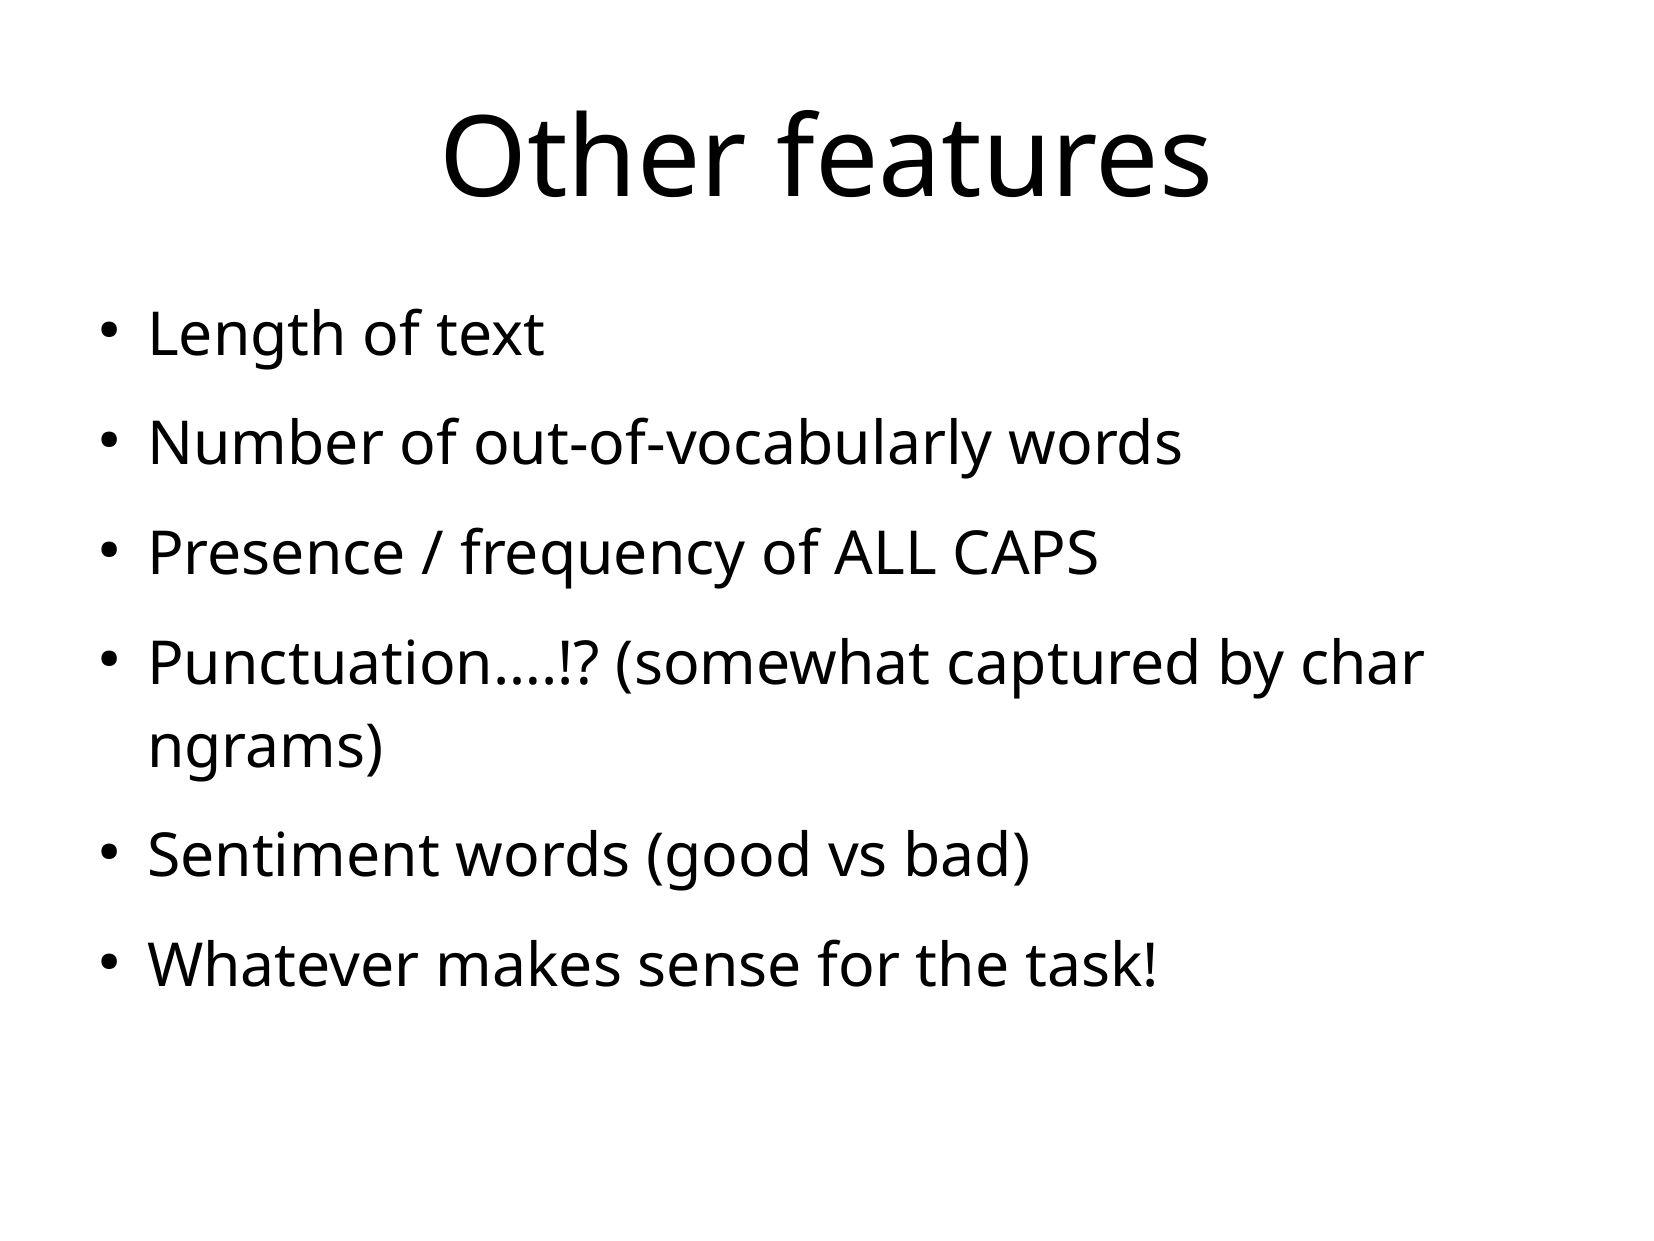

# Other features
Length of text
Number of out-of-vocabularly words
Presence / frequency of ALL CAPS
Punctuation….!? (somewhat captured by char ngrams)
Sentiment words (good vs bad)
Whatever makes sense for the task!